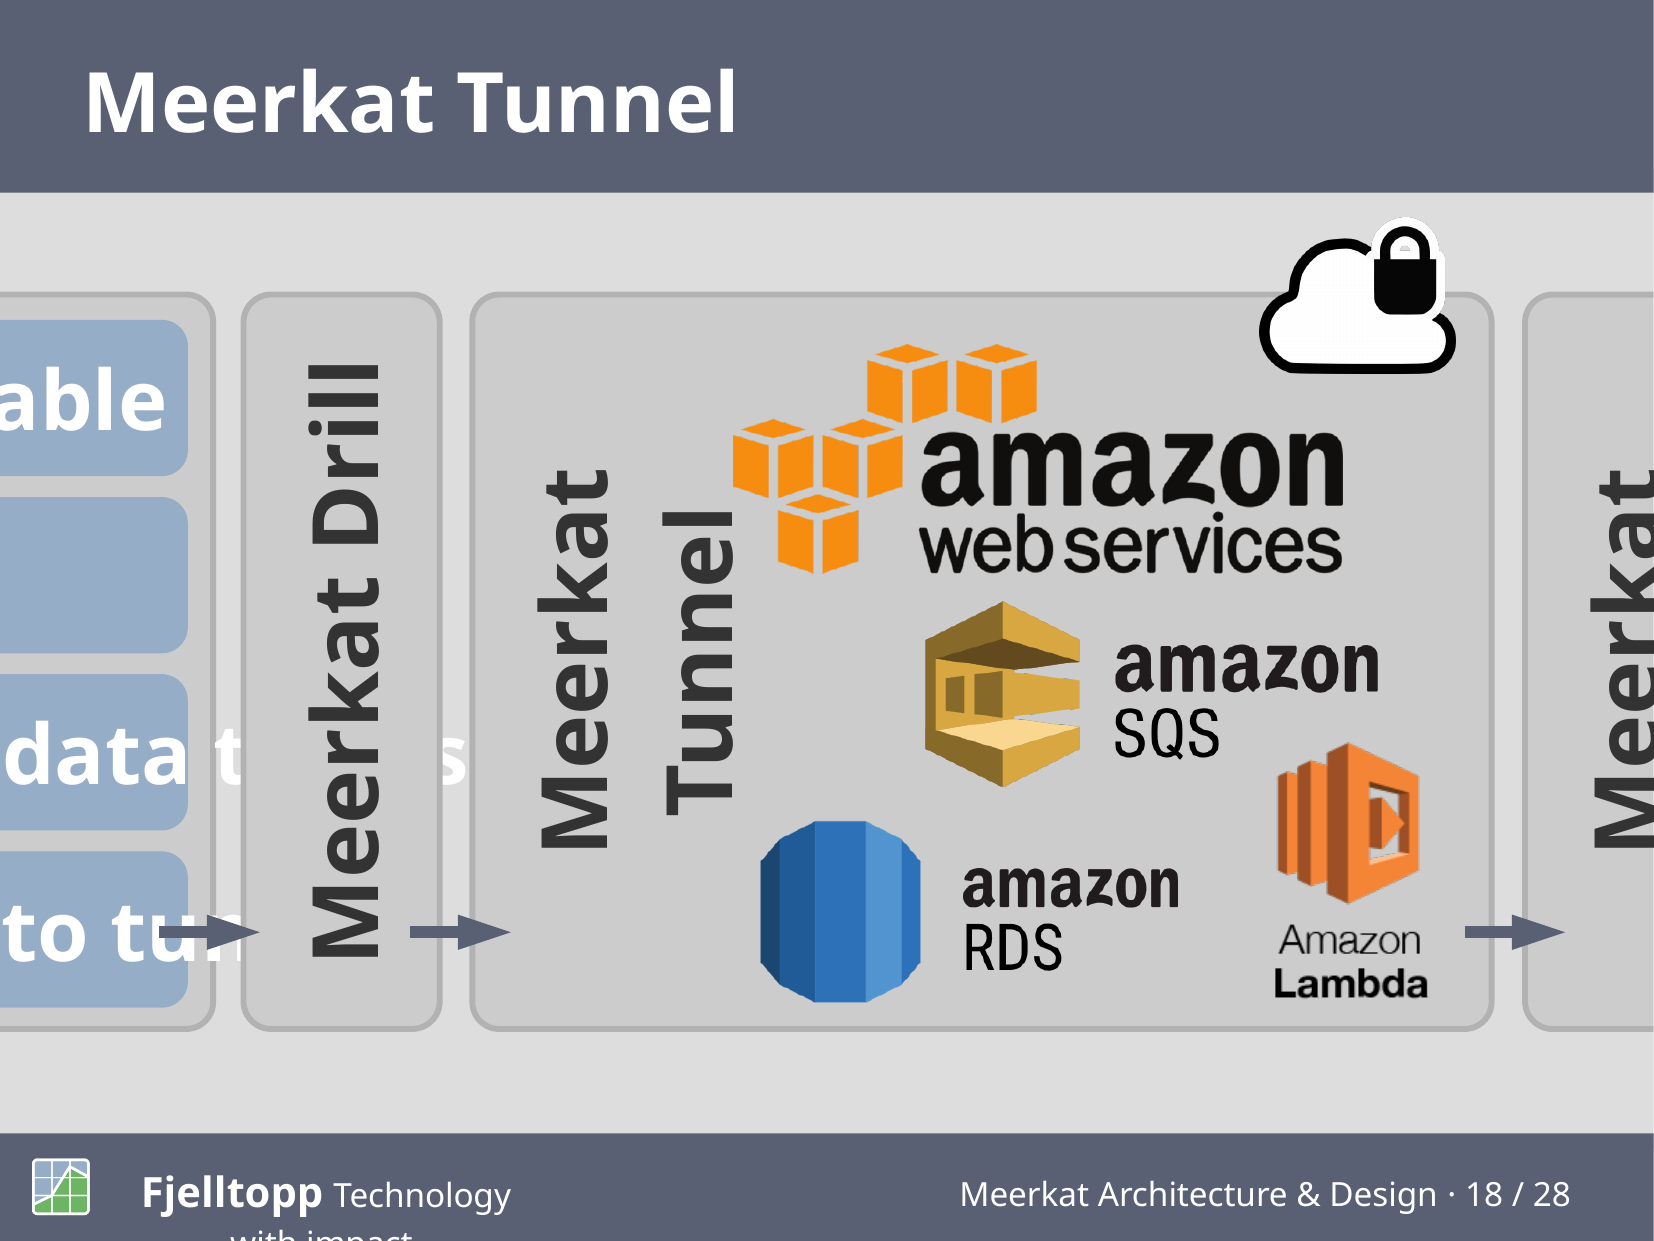

# Meerkat Tunnel
1) Write to raw data table
2) Process data
Meerkat Tunnel
Meerkat Abacus
Meerkat Nest
Meerkat Drill
3) Write to processed data tables
3) Push submission into tunnel
18